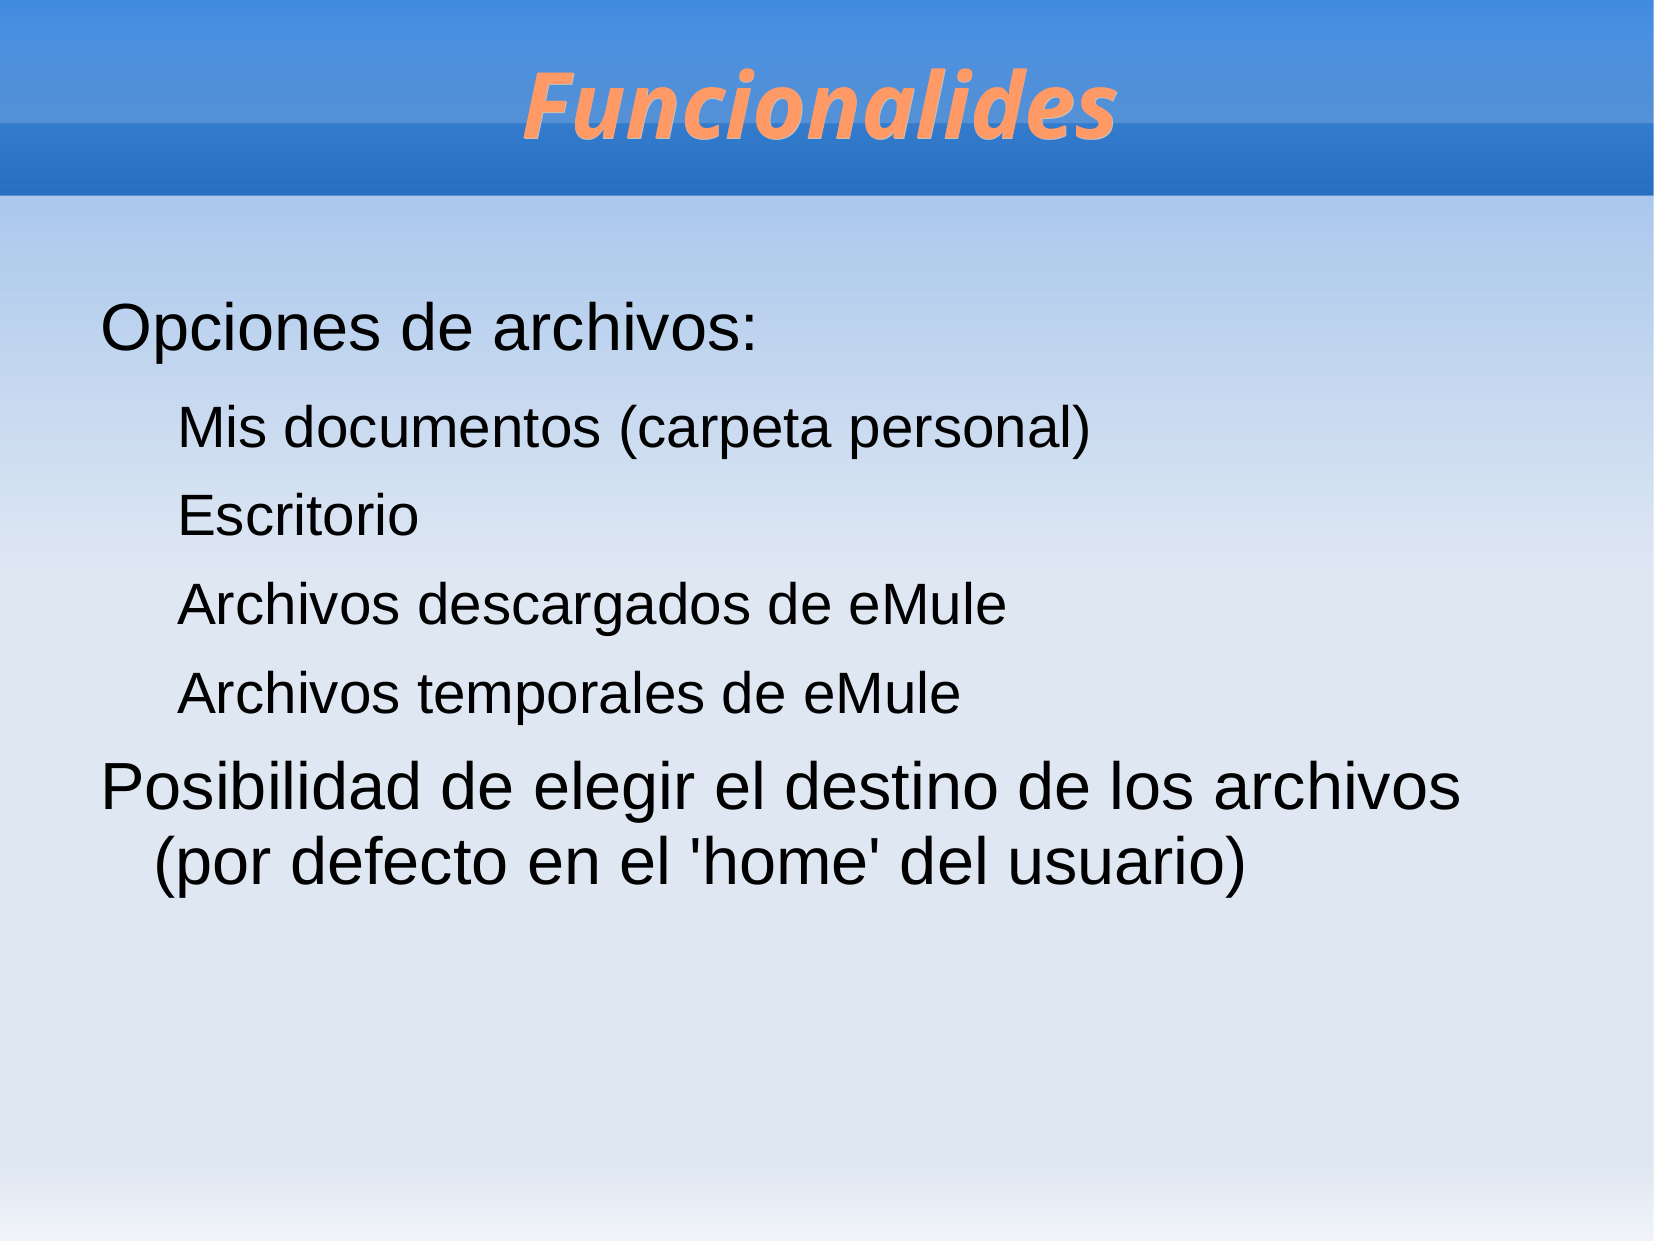

# Funcionalides
Opciones de archivos:
Mis documentos (carpeta personal)
Escritorio
Archivos descargados de eMule
Archivos temporales de eMule
Posibilidad de elegir el destino de los archivos (por defecto en el 'home' del usuario)